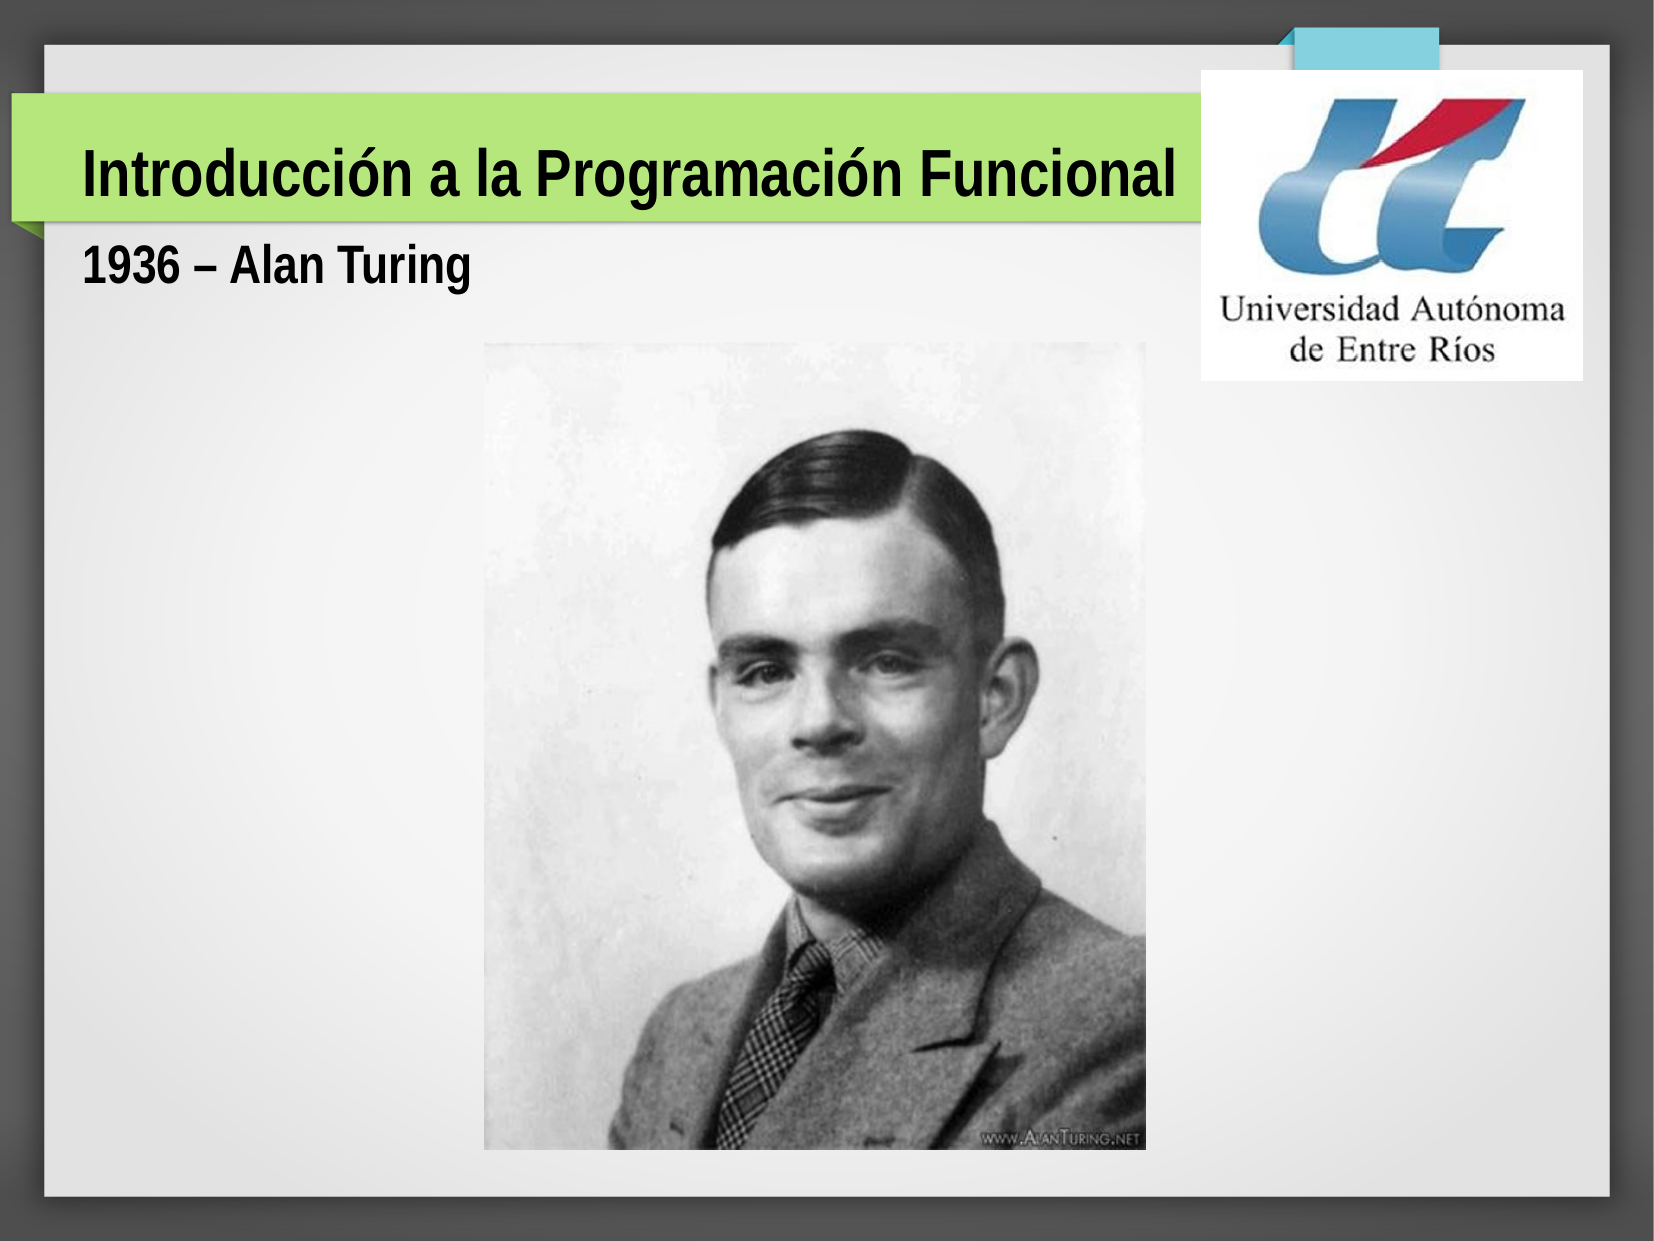

# Introducción a la Programación Funcional
1936 – Alan Turing